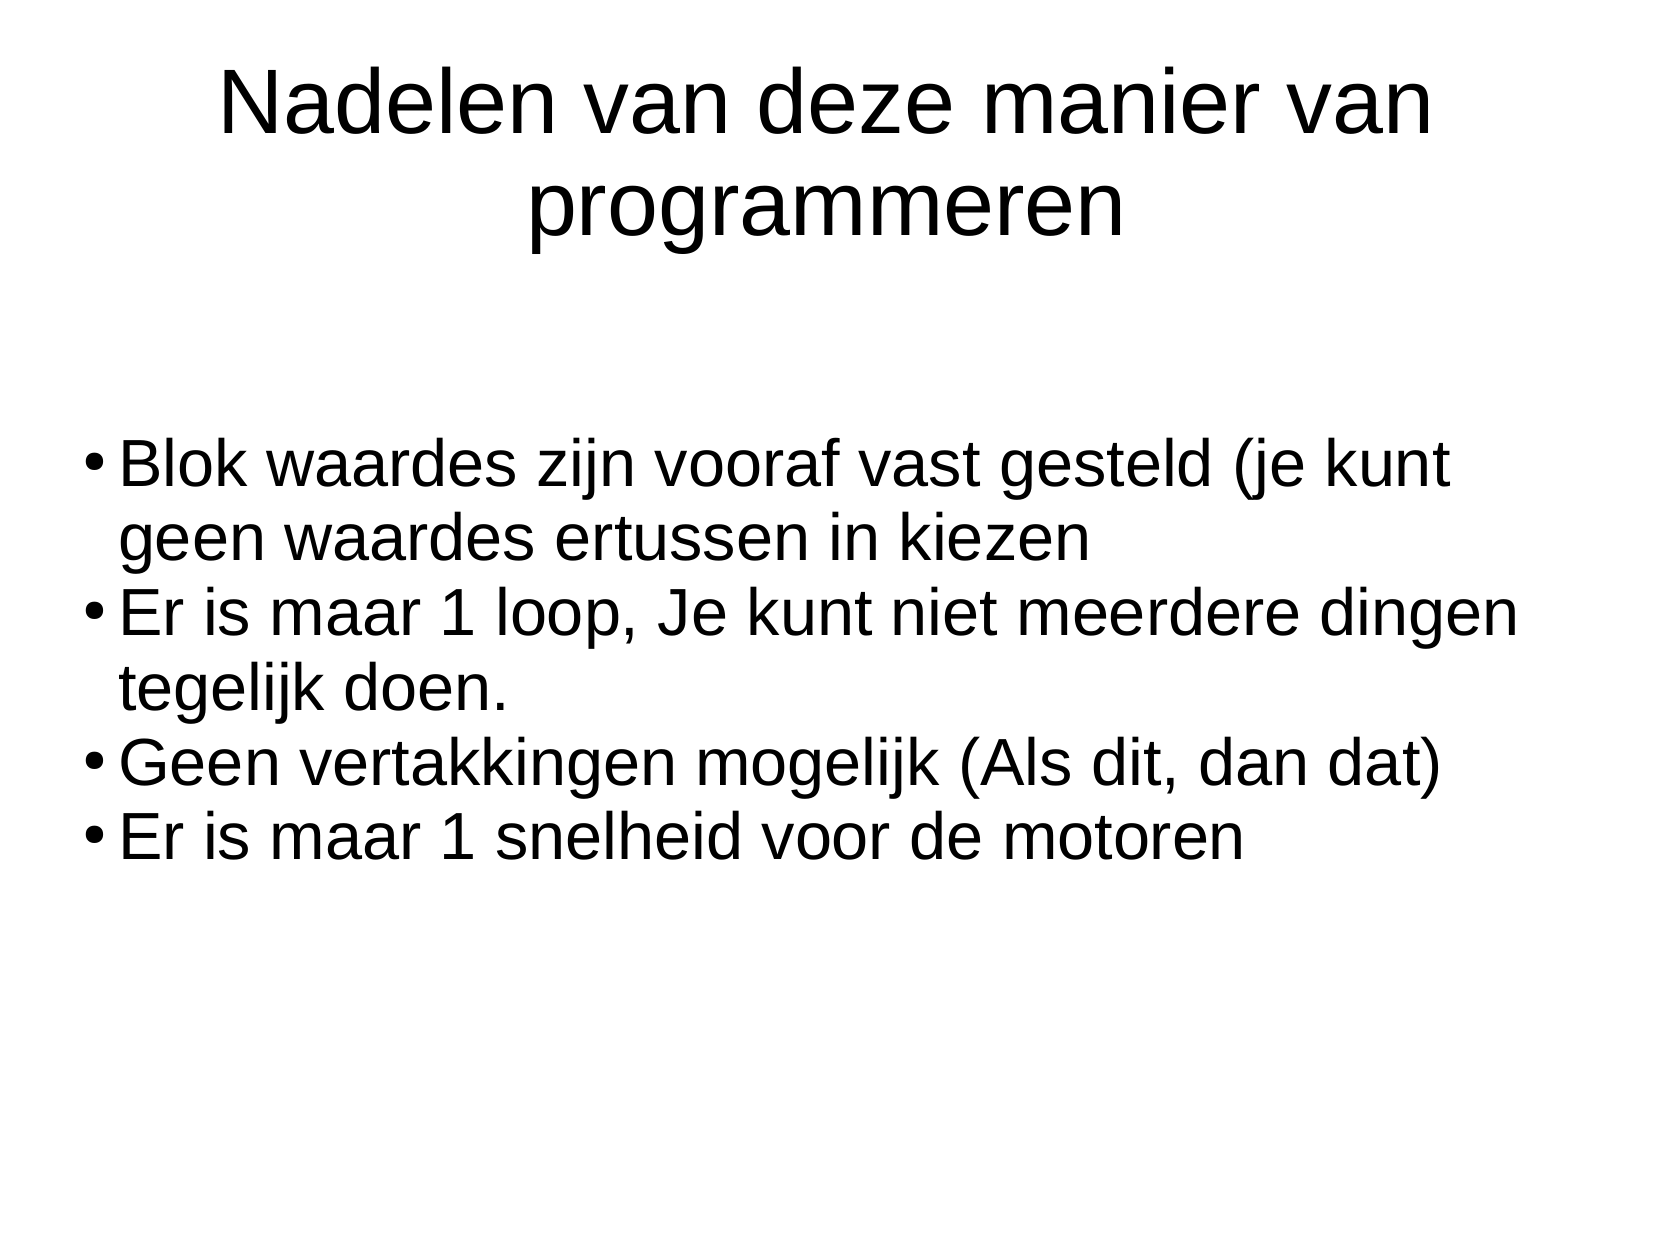

# Nadelen van deze manier van programmeren
Blok waardes zijn vooraf vast gesteld (je kunt geen waardes ertussen in kiezen
Er is maar 1 loop, Je kunt niet meerdere dingen tegelijk doen.
Geen vertakkingen mogelijk (Als dit, dan dat)
Er is maar 1 snelheid voor de motoren